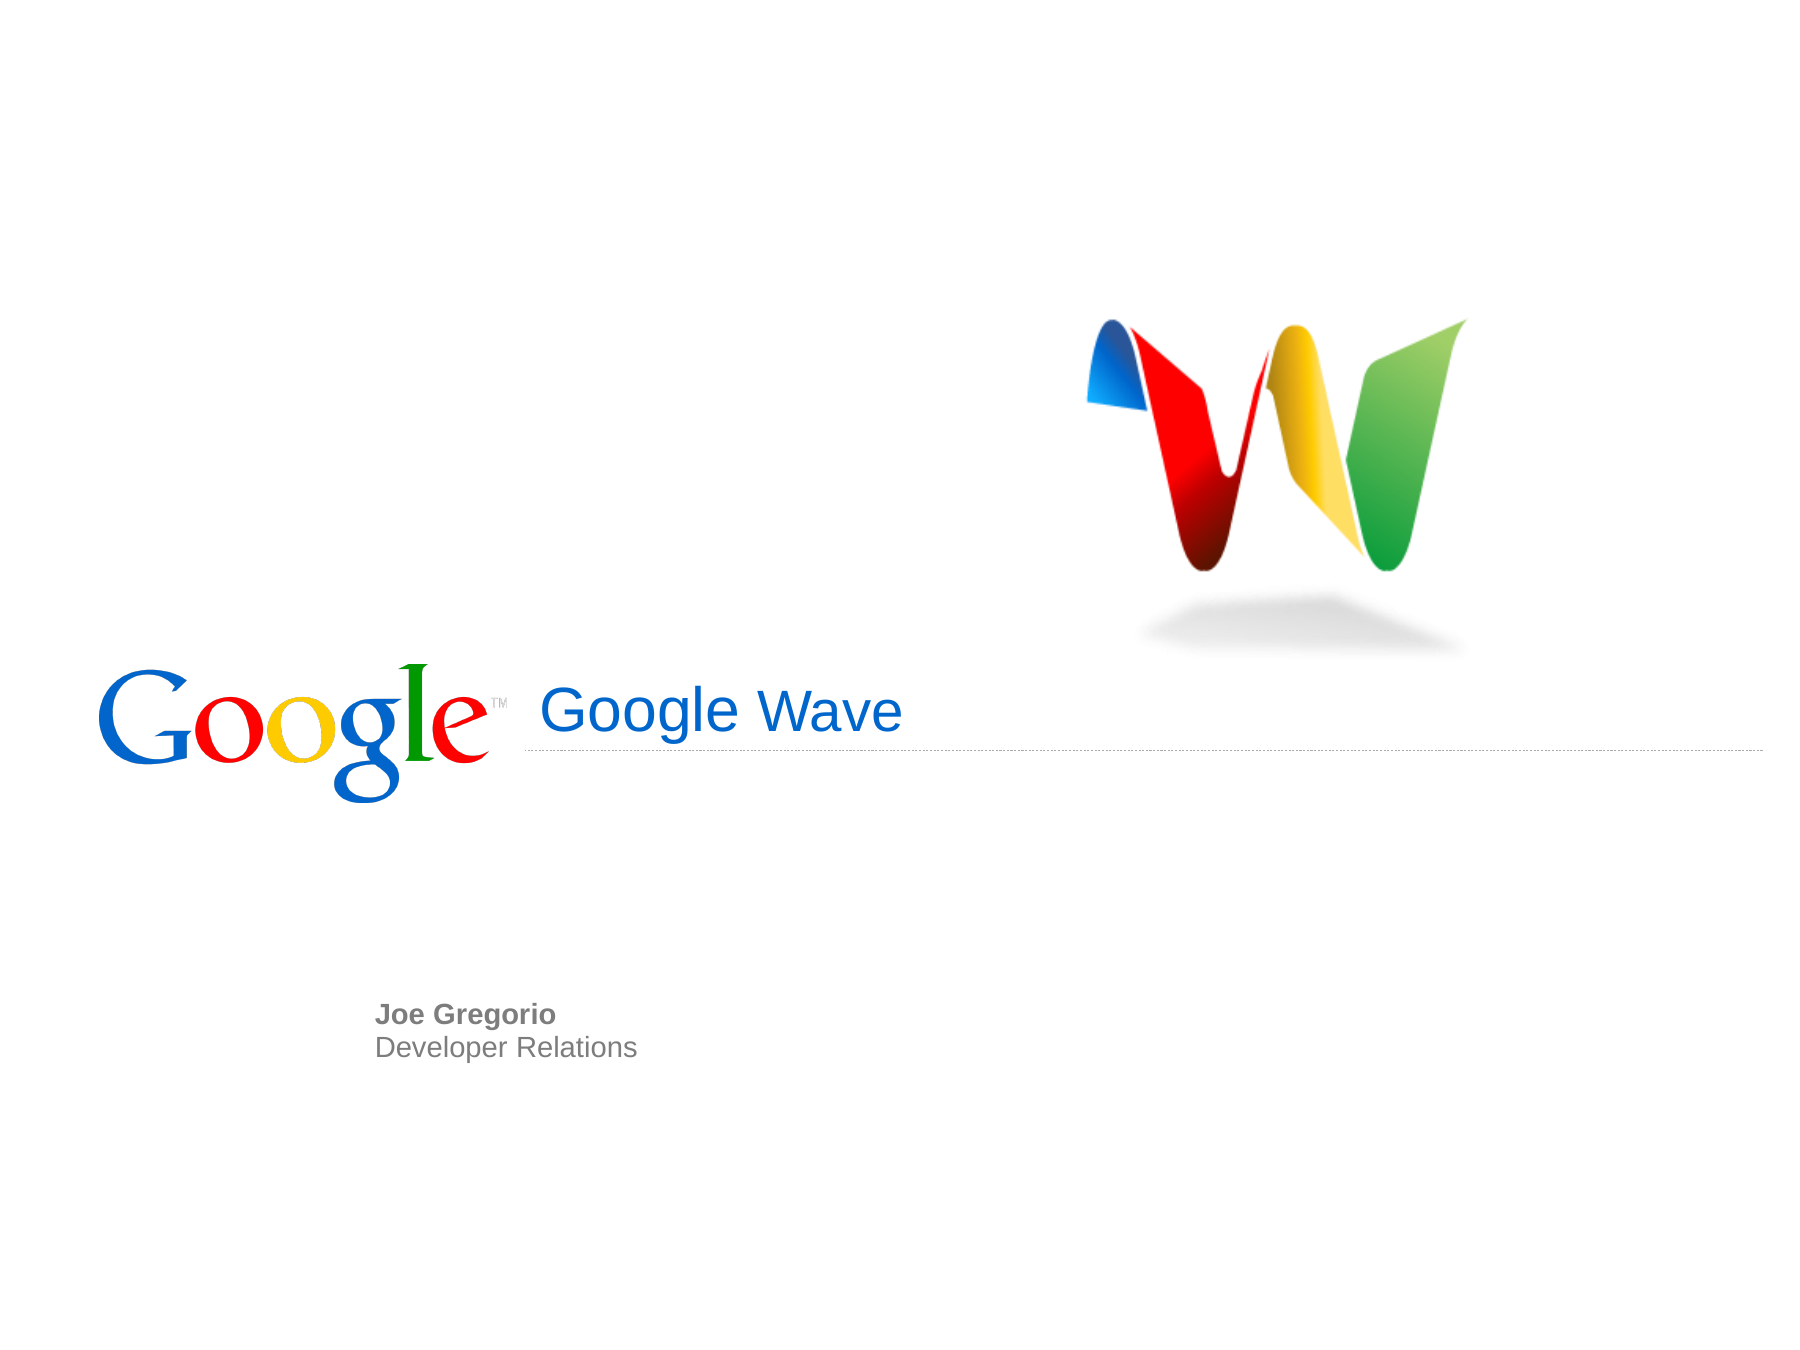

# Google Wave
Joe Gregorio
Developer Relations